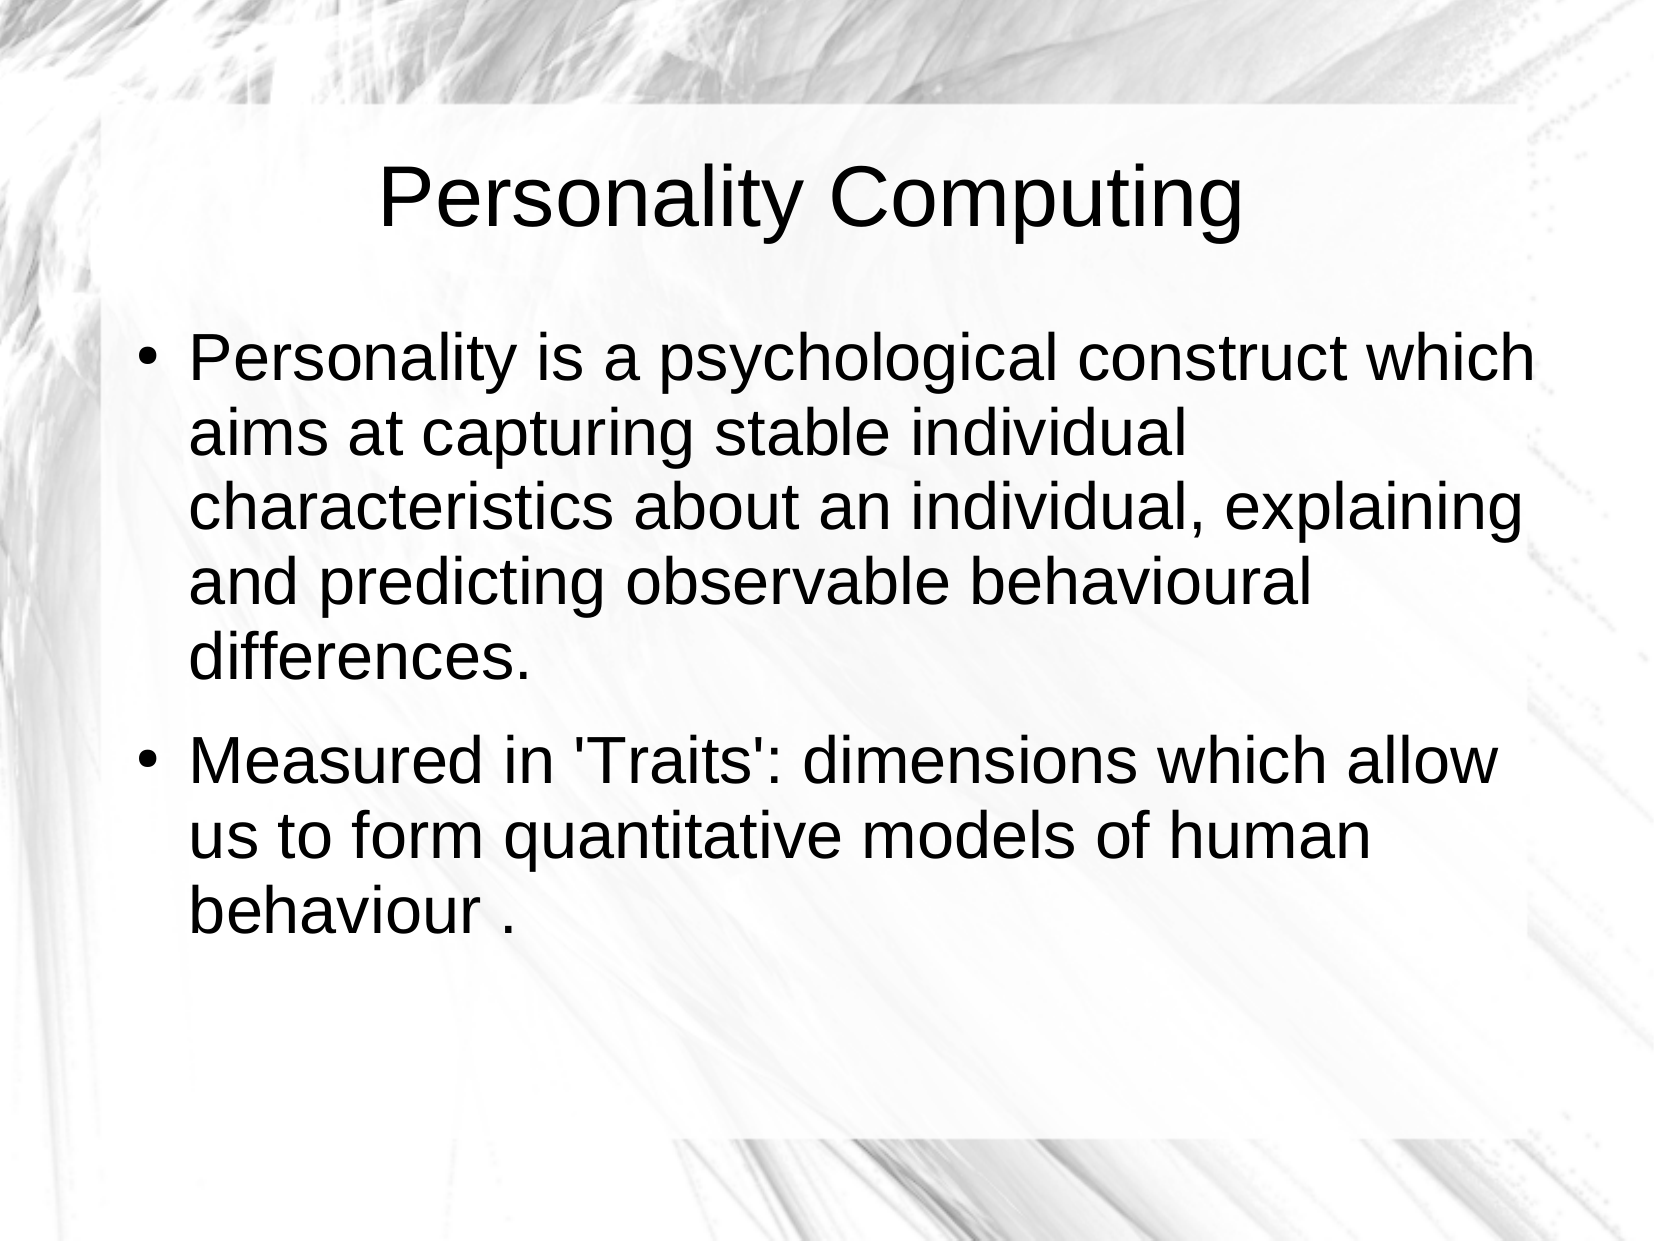

# Personality Computing
Personality is a psychological construct which aims at capturing stable individual characteristics about an individual, explaining and predicting observable behavioural differences.
Measured in 'Traits': dimensions which allow us to form quantitative models of human behaviour .